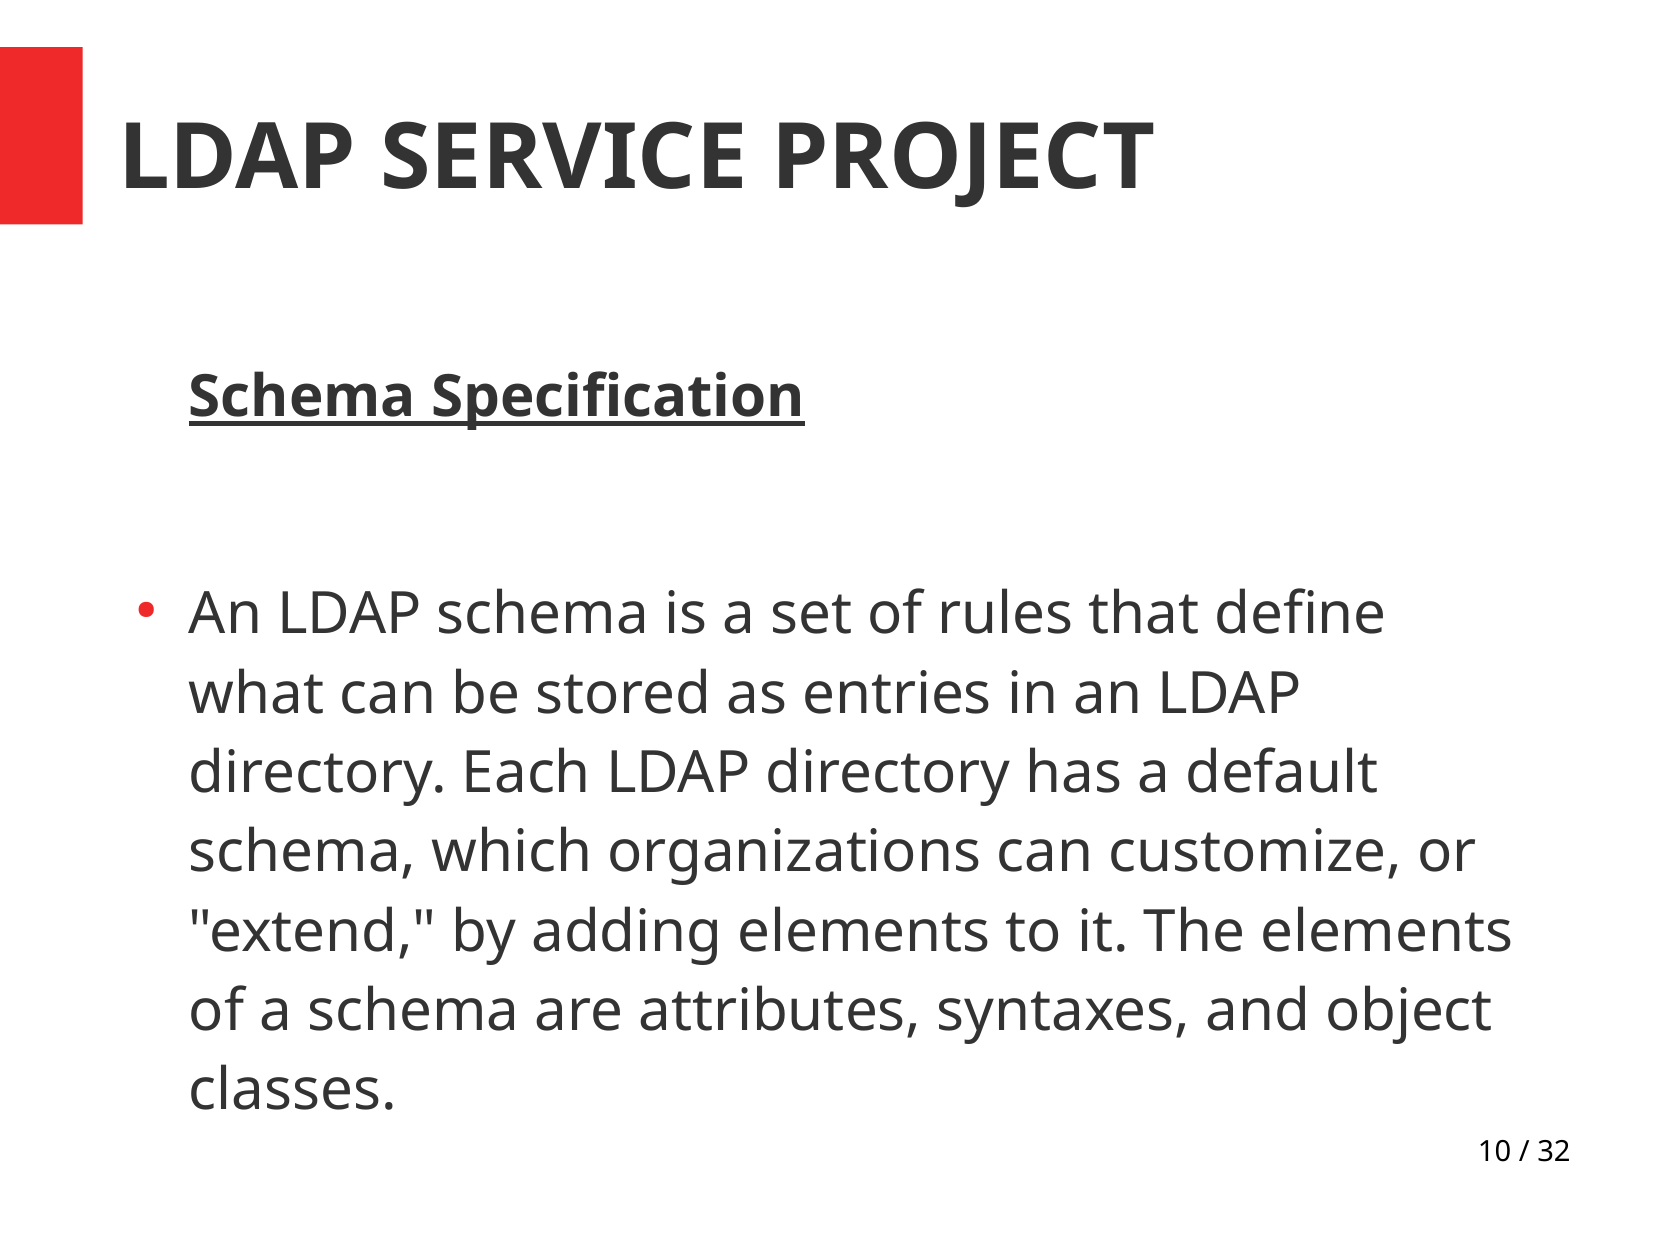

# LDAP SERVICE PROJECT
Schema Specification
An LDAP schema is a set of rules that define what can be stored as entries in an LDAP directory. Each LDAP directory has a default schema, which organizations can customize, or "extend," by adding elements to it. The elements of a schema are attributes, syntaxes, and object classes.
10